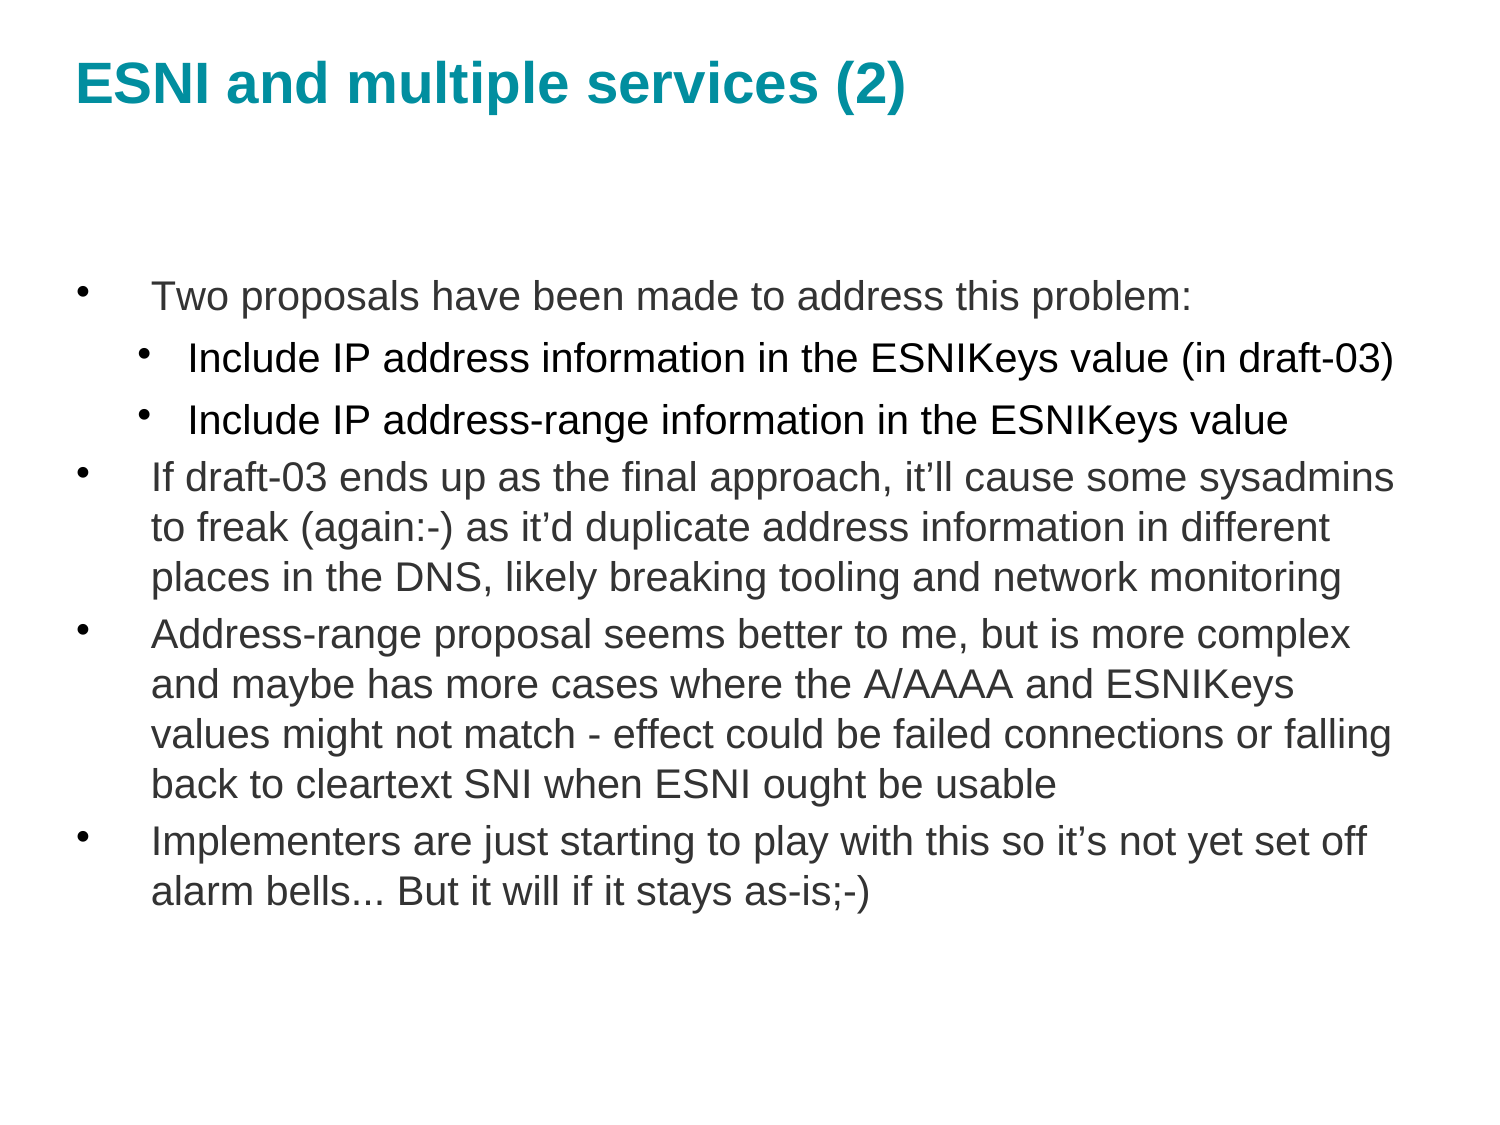

# ESNI and multiple services (2)
Two proposals have been made to address this problem:
 Include IP address information in the ESNIKeys value (in draft-03)
 Include IP address-range information in the ESNIKeys value
If draft-03 ends up as the final approach, it’ll cause some sysadmins to freak (again:-) as it’d duplicate address information in different places in the DNS, likely breaking tooling and network monitoring
Address-range proposal seems better to me, but is more complex and maybe has more cases where the A/AAAA and ESNIKeys values might not match - effect could be failed connections or falling back to cleartext SNI when ESNI ought be usable
Implementers are just starting to play with this so it’s not yet set off alarm bells... But it will if it stays as-is;-)